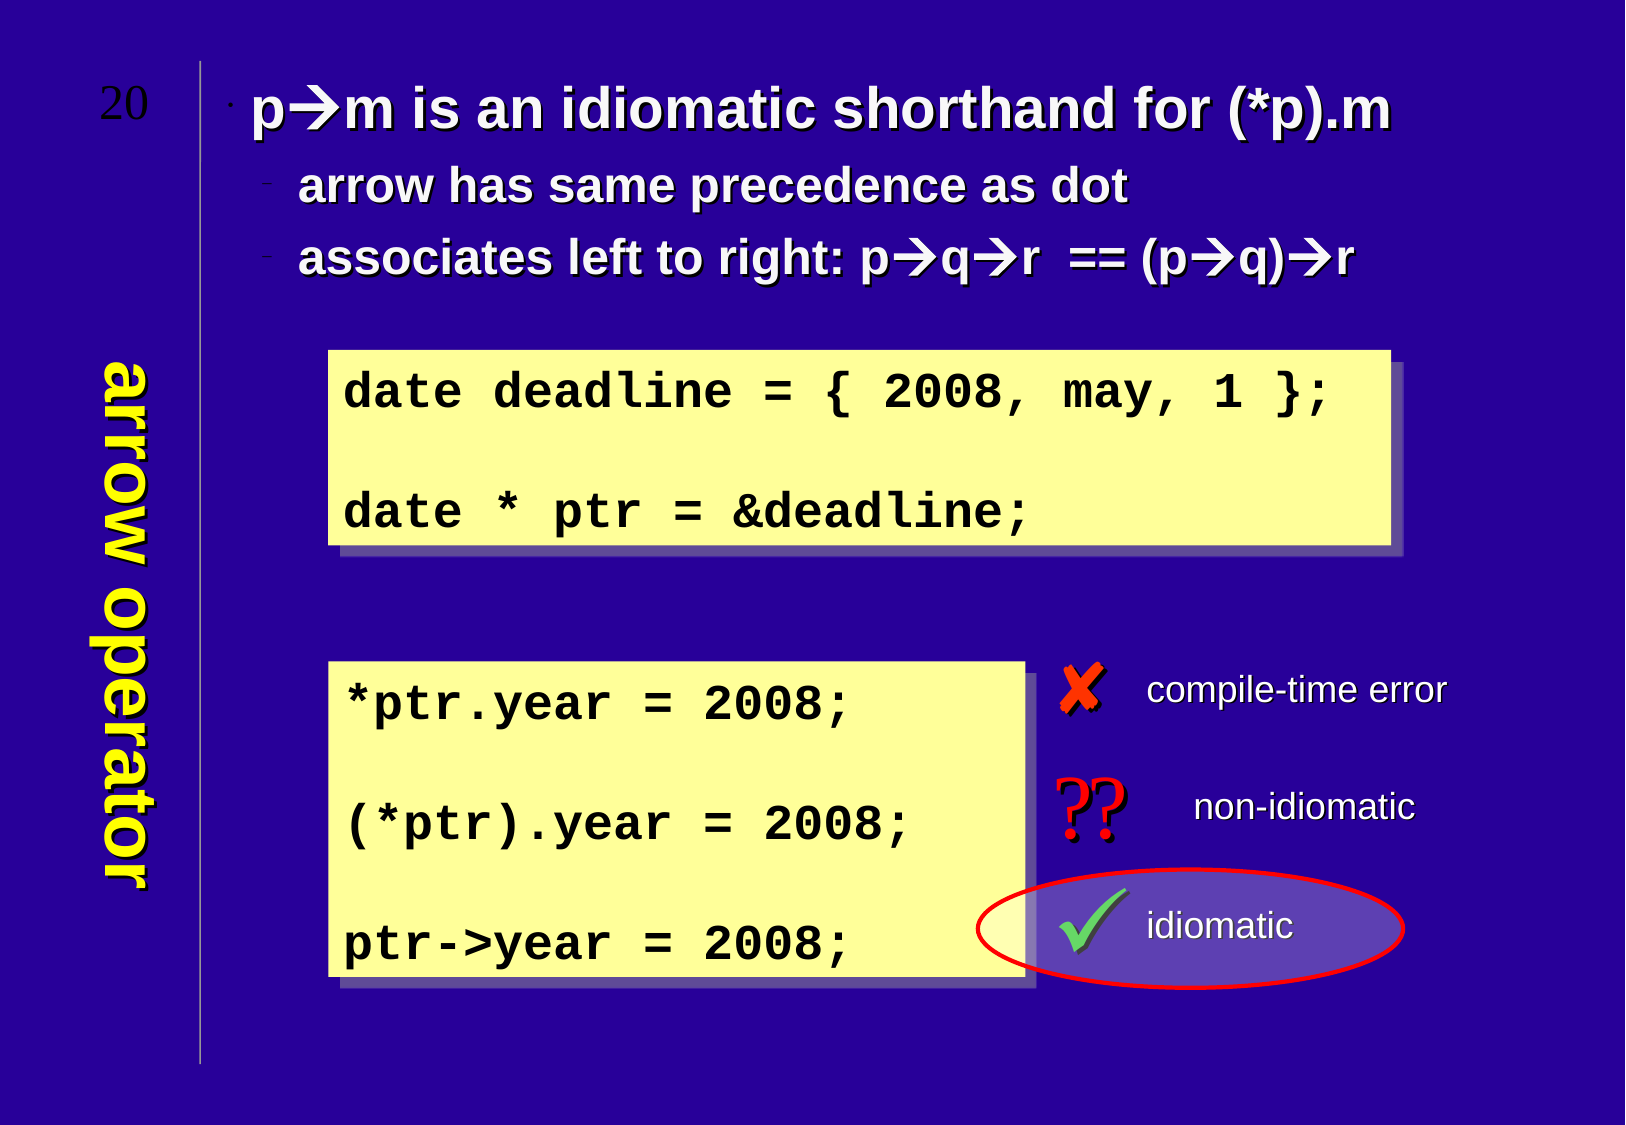

20
 pm is an idiomatic shorthand for (*p).m
arrow has same precedence as dot
associates left to right: pqr == (pq)r
# arrow operator
date deadline = { 2008, may, 1 };
date * ptr = &deadline;

compile-time error
*ptr.year = 2008;
(*ptr).year = 2008;
ptr->year = 2008;
?
?
non-idiomatic

idiomatic